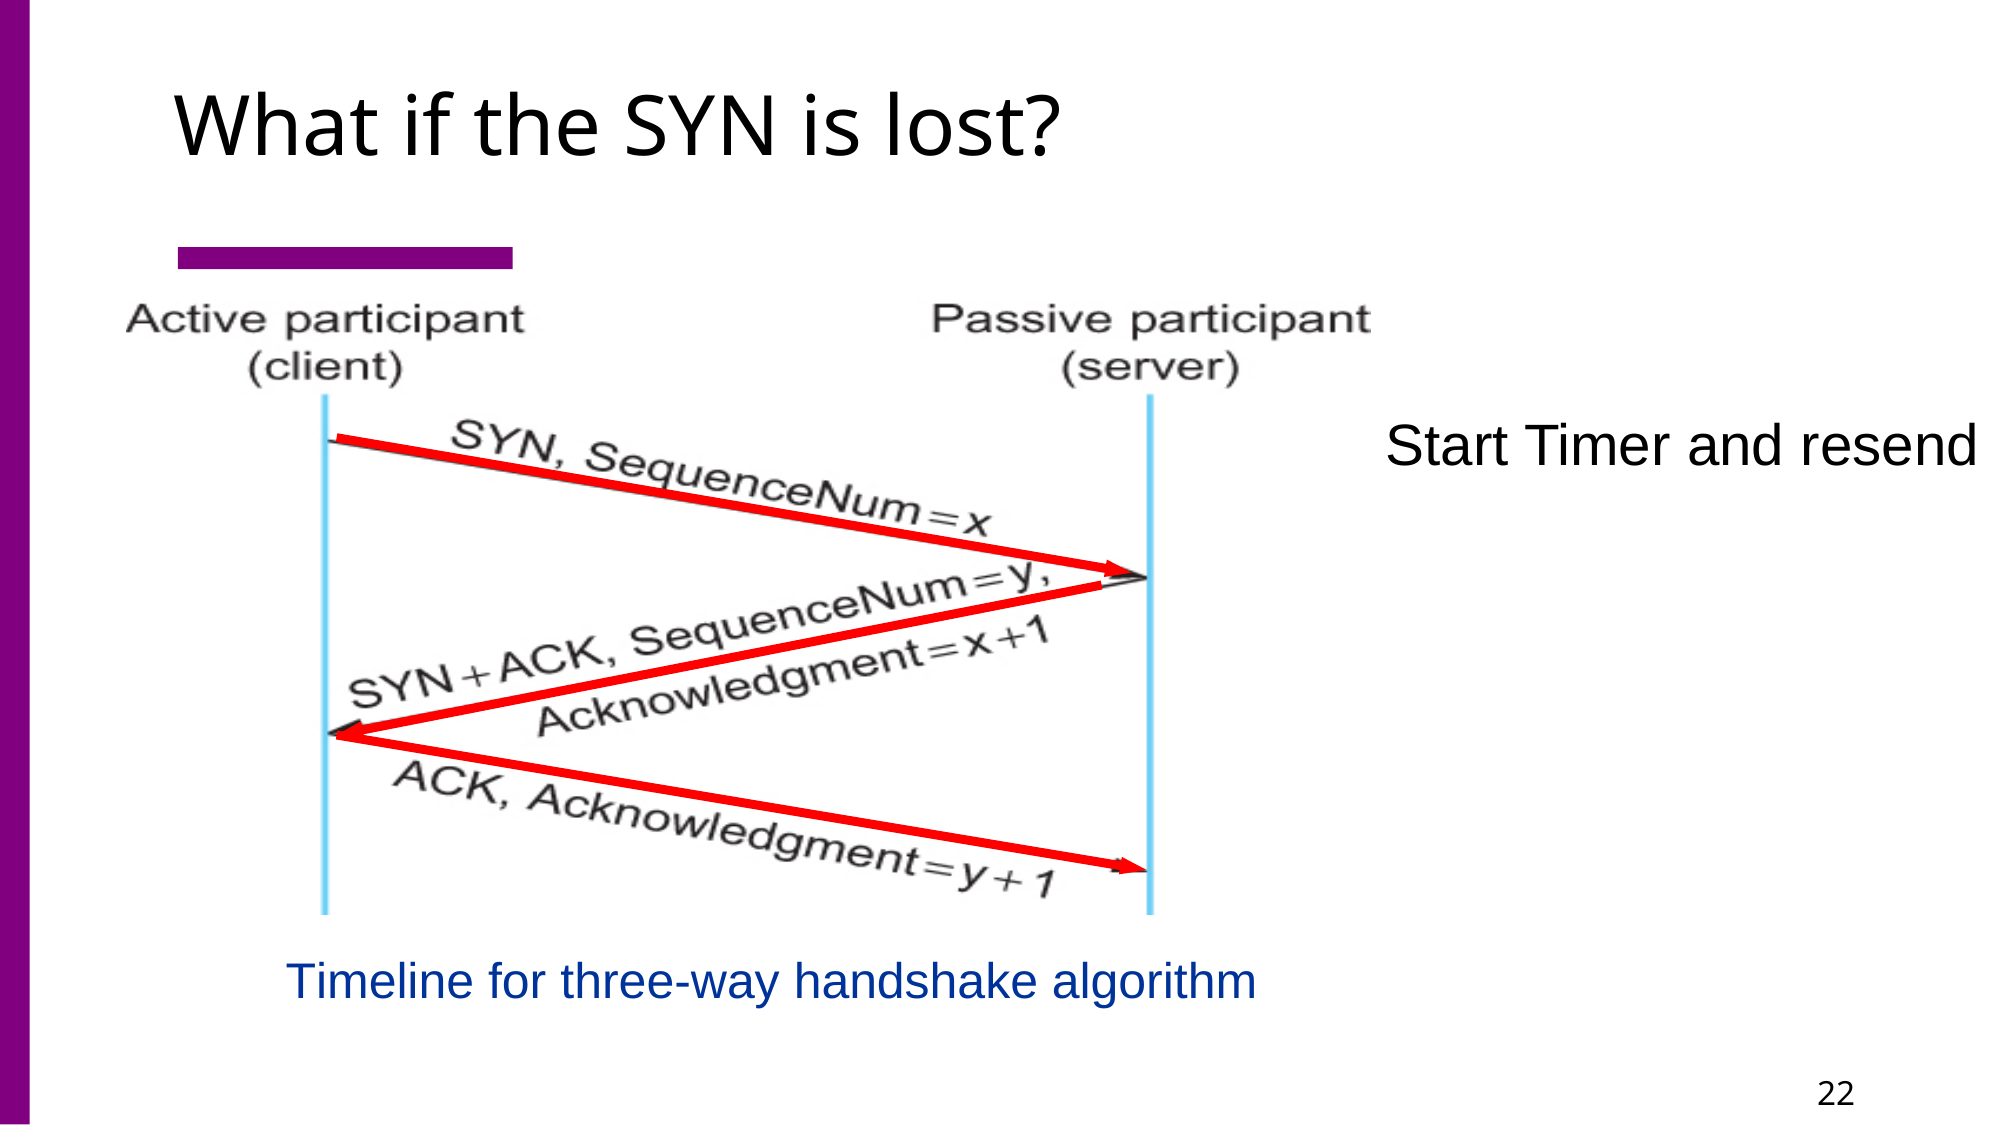

# What if the SYN is lost?
Start Timer and resend
Timeline for three-way handshake algorithm